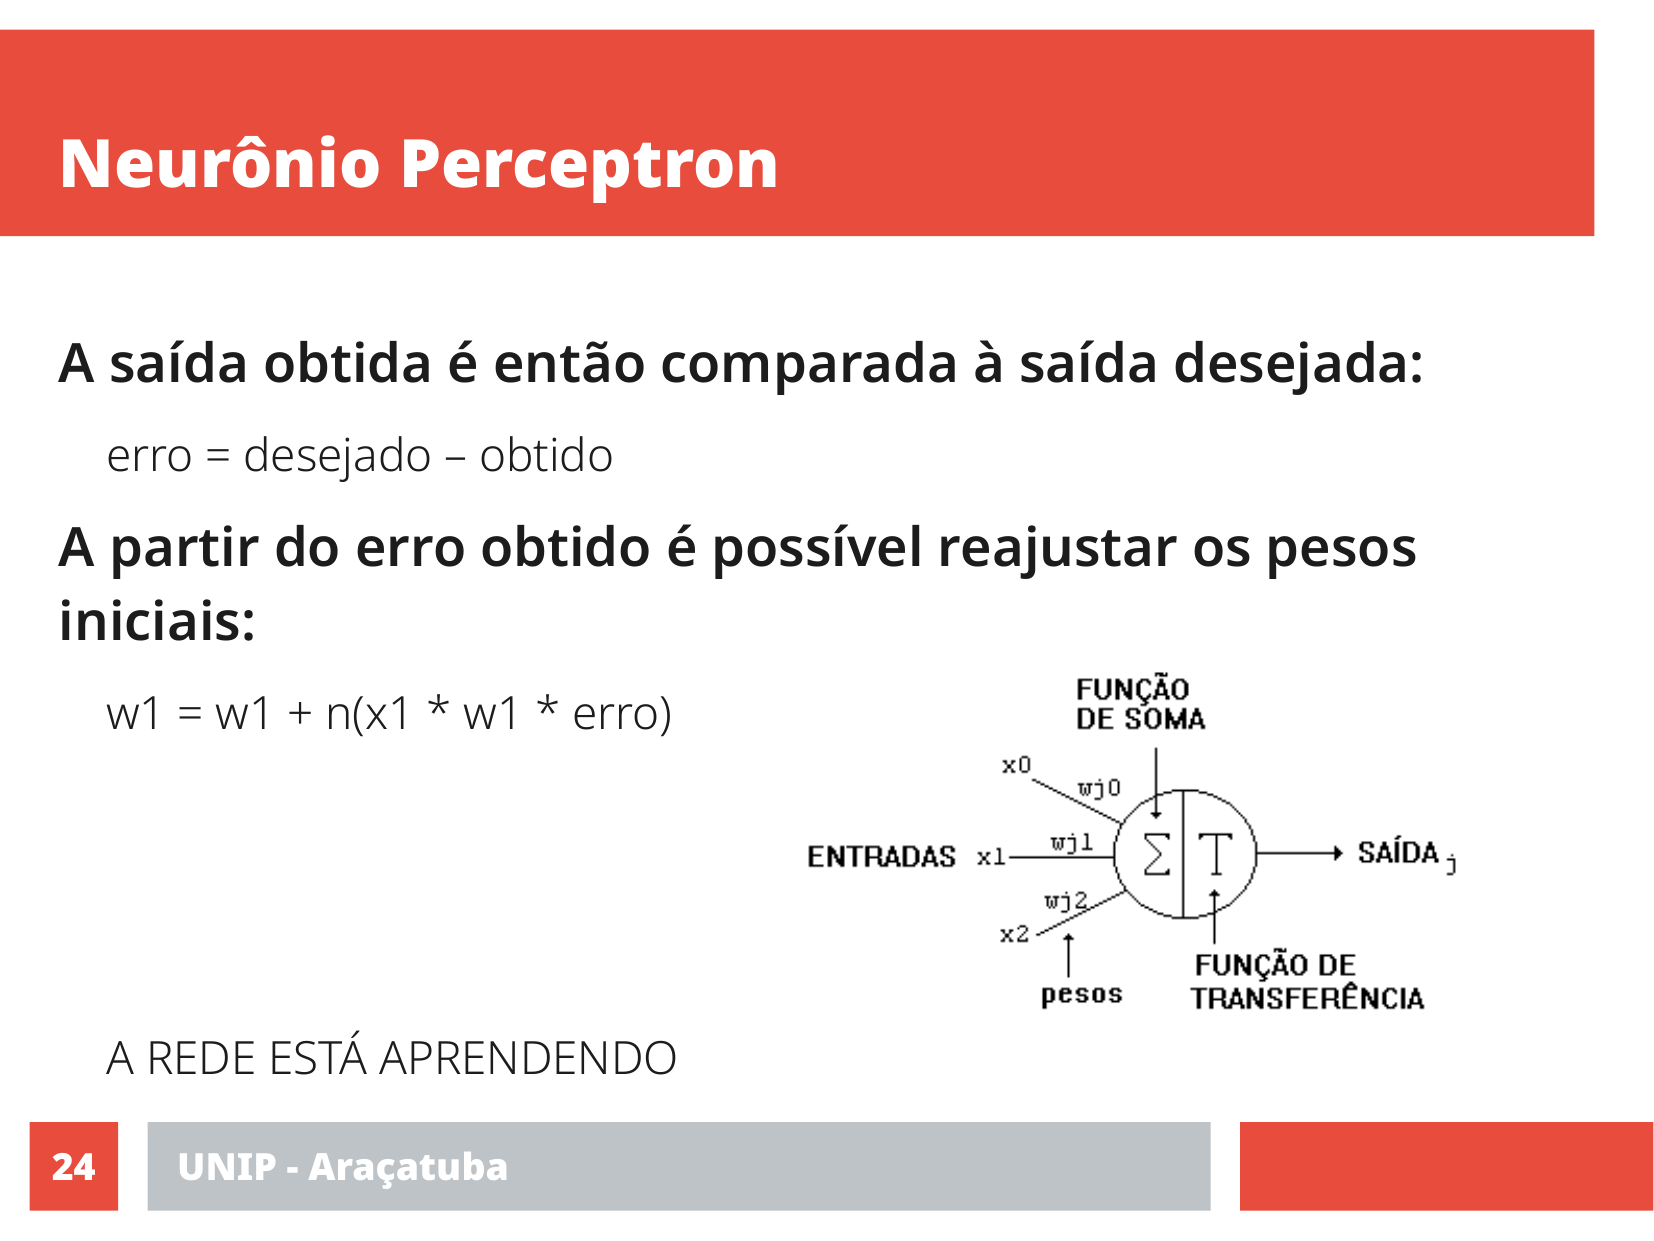

# Neurônio Perceptron
A saída obtida é então comparada à saída desejada:
erro = desejado – obtido
A partir do erro obtido é possível reajustar os pesos iniciais:
w1 = w1 + n(x1 * w1 * erro)
A REDE ESTÁ APRENDENDO
24
UNIP - Araçatuba